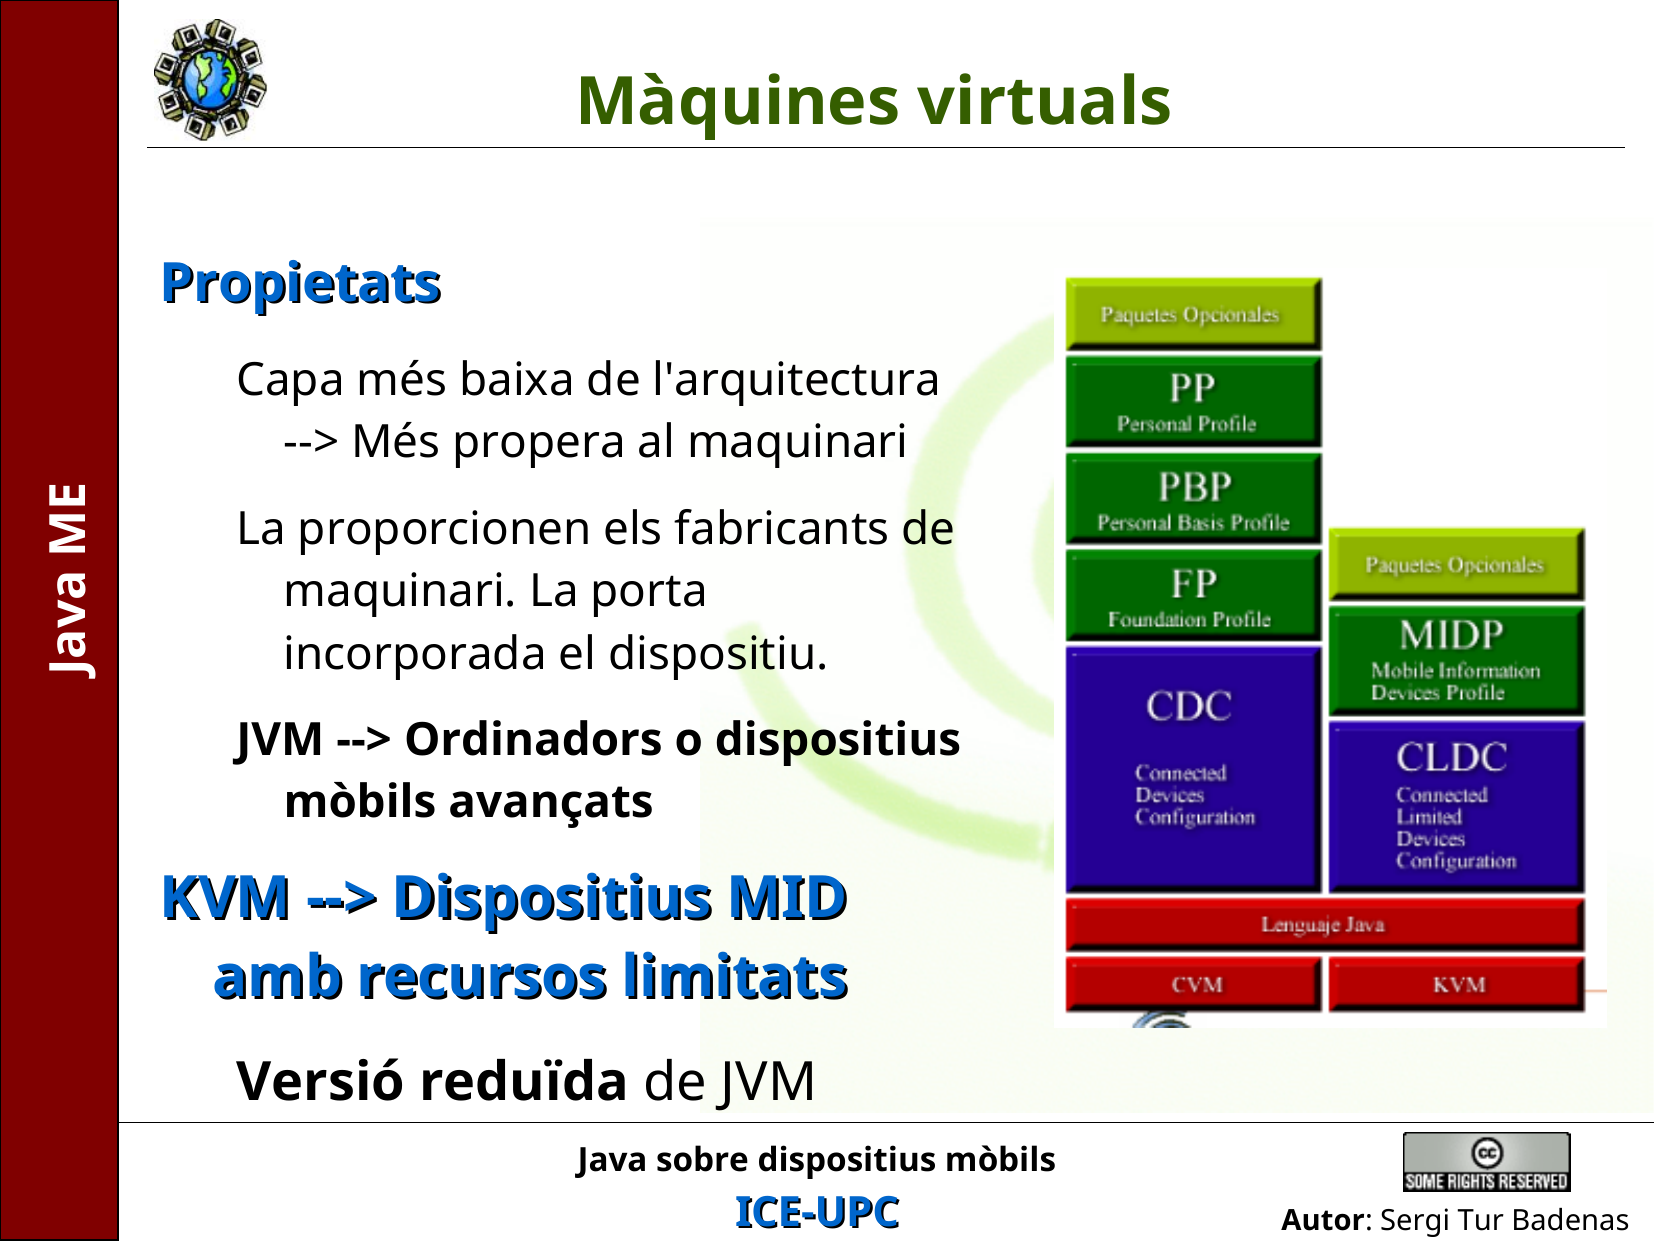

# Màquines virtuals
Propietats
Capa més baixa de l'arquitectura --> Més propera al maquinari
La proporcionen els fabricants de maquinari. La porta incorporada el dispositiu.
JVM --> Ordinadors o dispositius mòbils avançats
KVM --> Dispositius MID amb recursos limitats
Versió reduïda de JVM